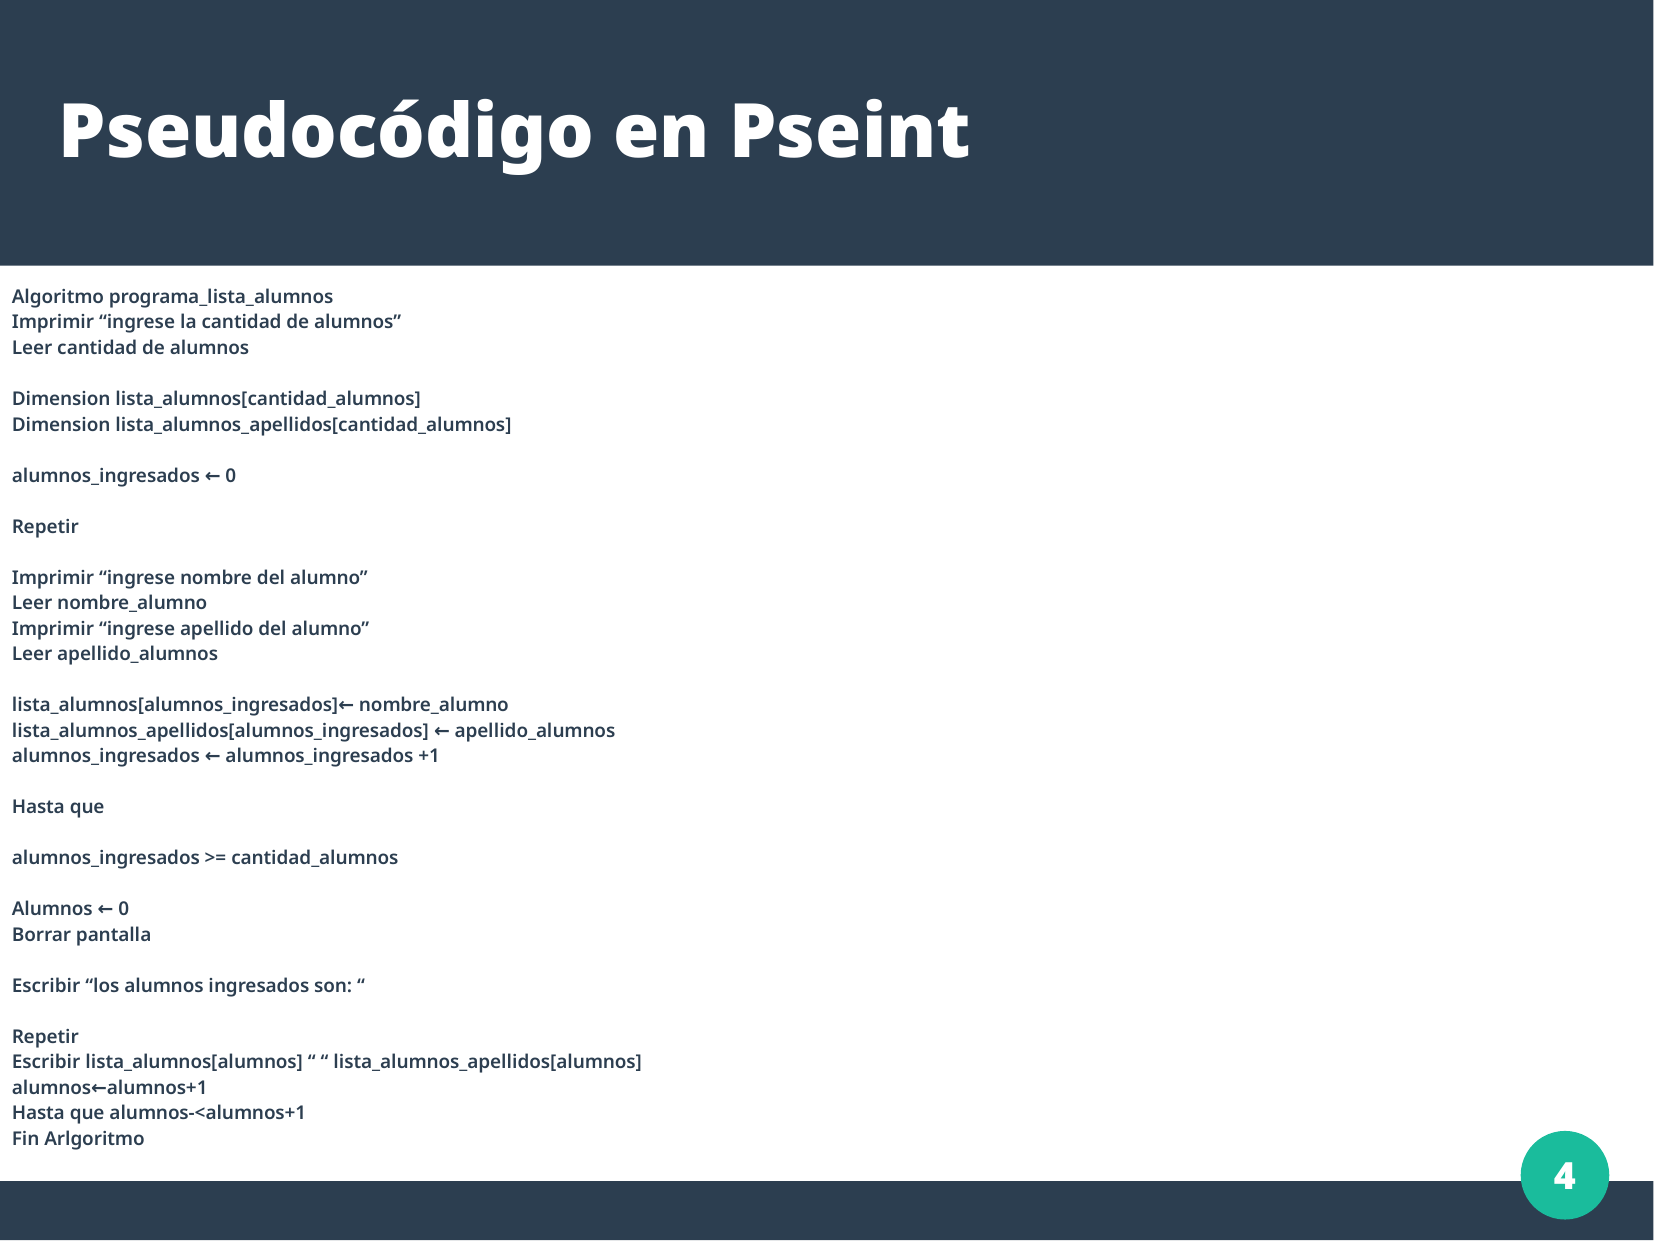

# Pseudocódigo en Pseint
Algoritmo programa_lista_alumnos
Imprimir “ingrese la cantidad de alumnos”
Leer cantidad de alumnos
Dimension lista_alumnos[cantidad_alumnos]
Dimension lista_alumnos_apellidos[cantidad_alumnos]
alumnos_ingresados ← 0
Repetir
Imprimir “ingrese nombre del alumno”
Leer nombre_alumno
Imprimir “ingrese apellido del alumno”
Leer apellido_alumnos
lista_alumnos[alumnos_ingresados]← nombre_alumno
lista_alumnos_apellidos[alumnos_ingresados] ← apellido_alumnos
alumnos_ingresados ← alumnos_ingresados +1
Hasta que
alumnos_ingresados >= cantidad_alumnos
Alumnos ← 0
Borrar pantalla
Escribir “los alumnos ingresados son: “
Repetir
Escribir lista_alumnos[alumnos] “ “ lista_alumnos_apellidos[alumnos]
alumnos←alumnos+1
Hasta que alumnos-<alumnos+1
Fin Arlgoritmo
4